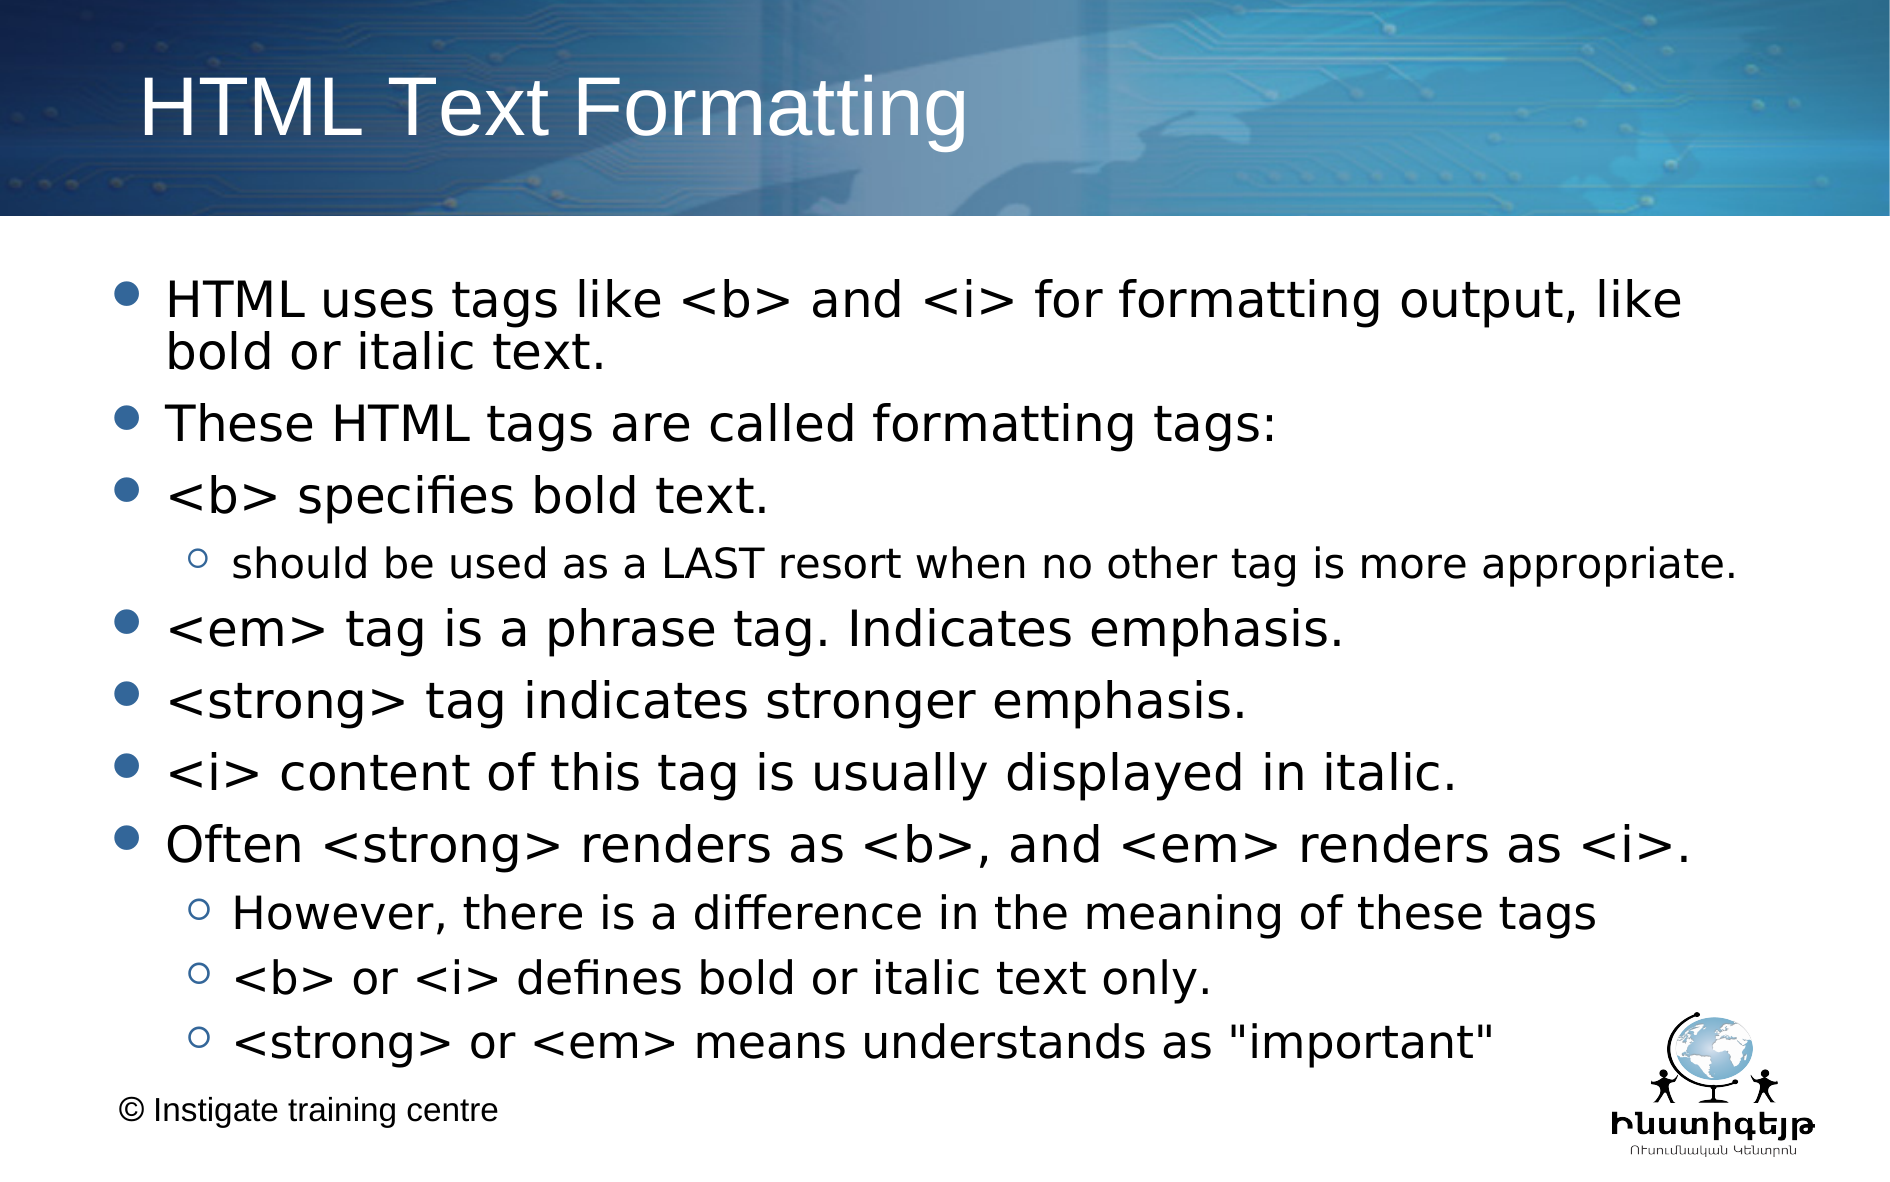

HTML Text Formatting
# HTML uses tags like <b> and <i> for formatting output, like bold or italic text.
These HTML tags are called formatting tags:
<b> specifies bold text.
should be used as a LAST resort when no other tag is more appropriate.
<em> tag is a phrase tag. Indicates emphasis.
<strong> tag indicates stronger emphasis.
<i> content of this tag is usually displayed in italic.
Often <strong> renders as <b>, and <em> renders as <i>.
However, there is a difference in the meaning of these tags
<b> or <i> defines bold or italic text only.
<strong> or <em> means understands as "important"